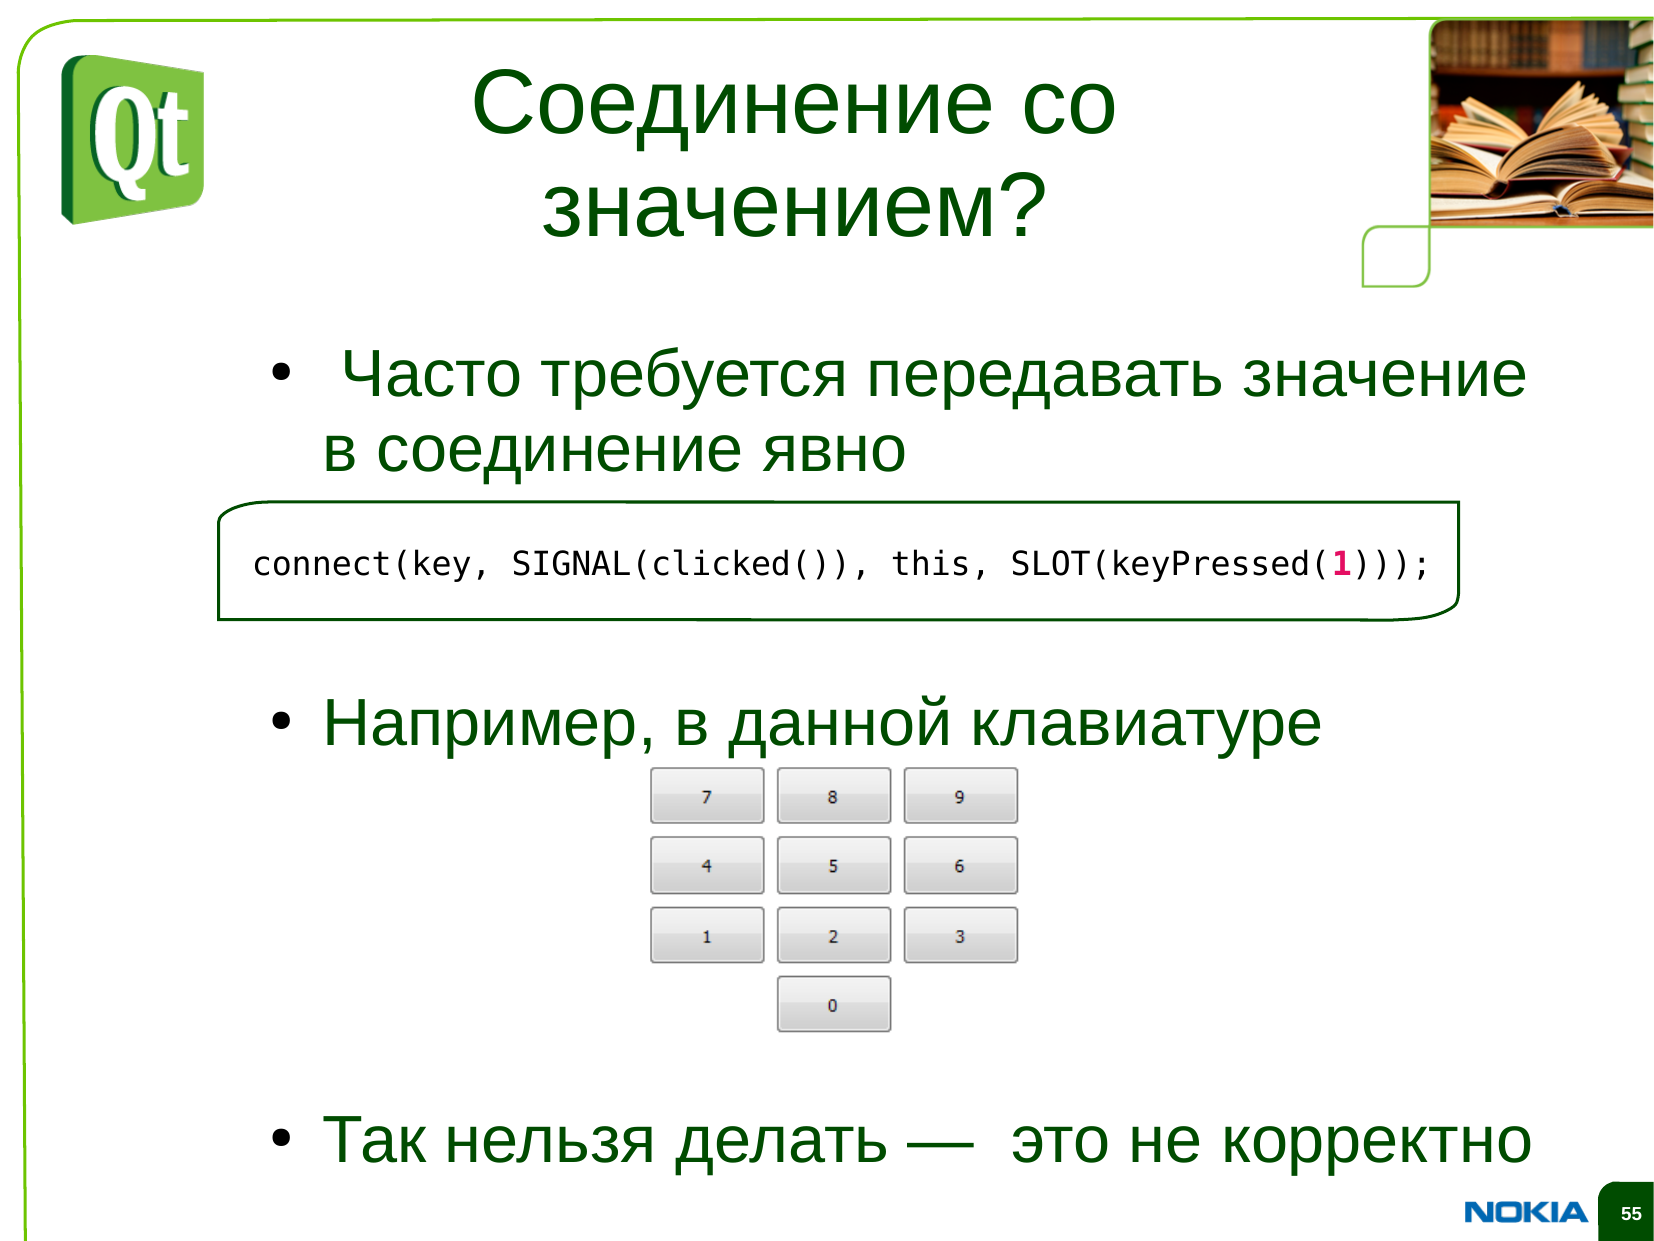

# Соединение со значением?
 Часто требуется передавать значение в соединение явно
Например, в данной клавиатуре
Так нельзя делать — это не корректно
connect(key, SIGNAL(clicked()), this, SLOT(keyPressed(1)));